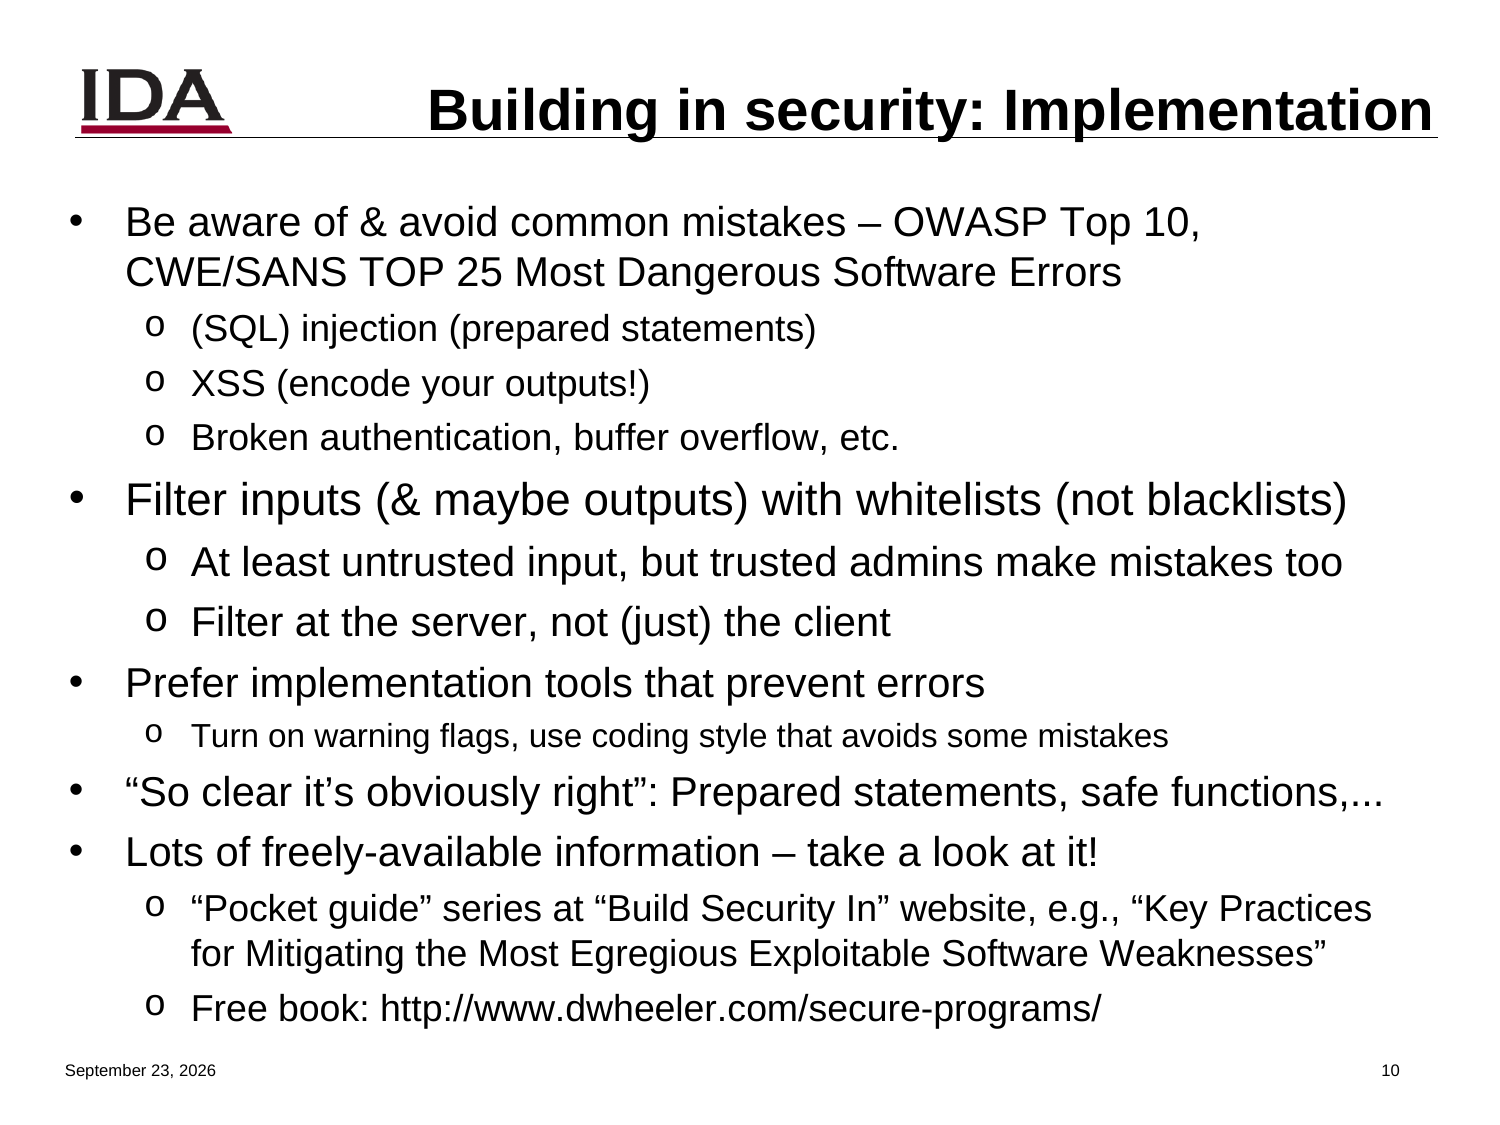

# Building in security: Implementation
Be aware of & avoid common mistakes – OWASP Top 10, CWE/SANS TOP 25 Most Dangerous Software Errors
(SQL) injection (prepared statements)
XSS (encode your outputs!)
Broken authentication, buffer overflow, etc.
Filter inputs (& maybe outputs) with whitelists (not blacklists)
At least untrusted input, but trusted admins make mistakes too
Filter at the server, not (just) the client
Prefer implementation tools that prevent errors
Turn on warning flags, use coding style that avoids some mistakes
“So clear it’s obviously right”: Prepared statements, safe functions,...
Lots of freely-available information – take a look at it!
“Pocket guide” series at “Build Security In” website, e.g., “Key Practices for Mitigating the Most Egregious Exploitable Software Weaknesses”
Free book: http://www.dwheeler.com/secure-programs/